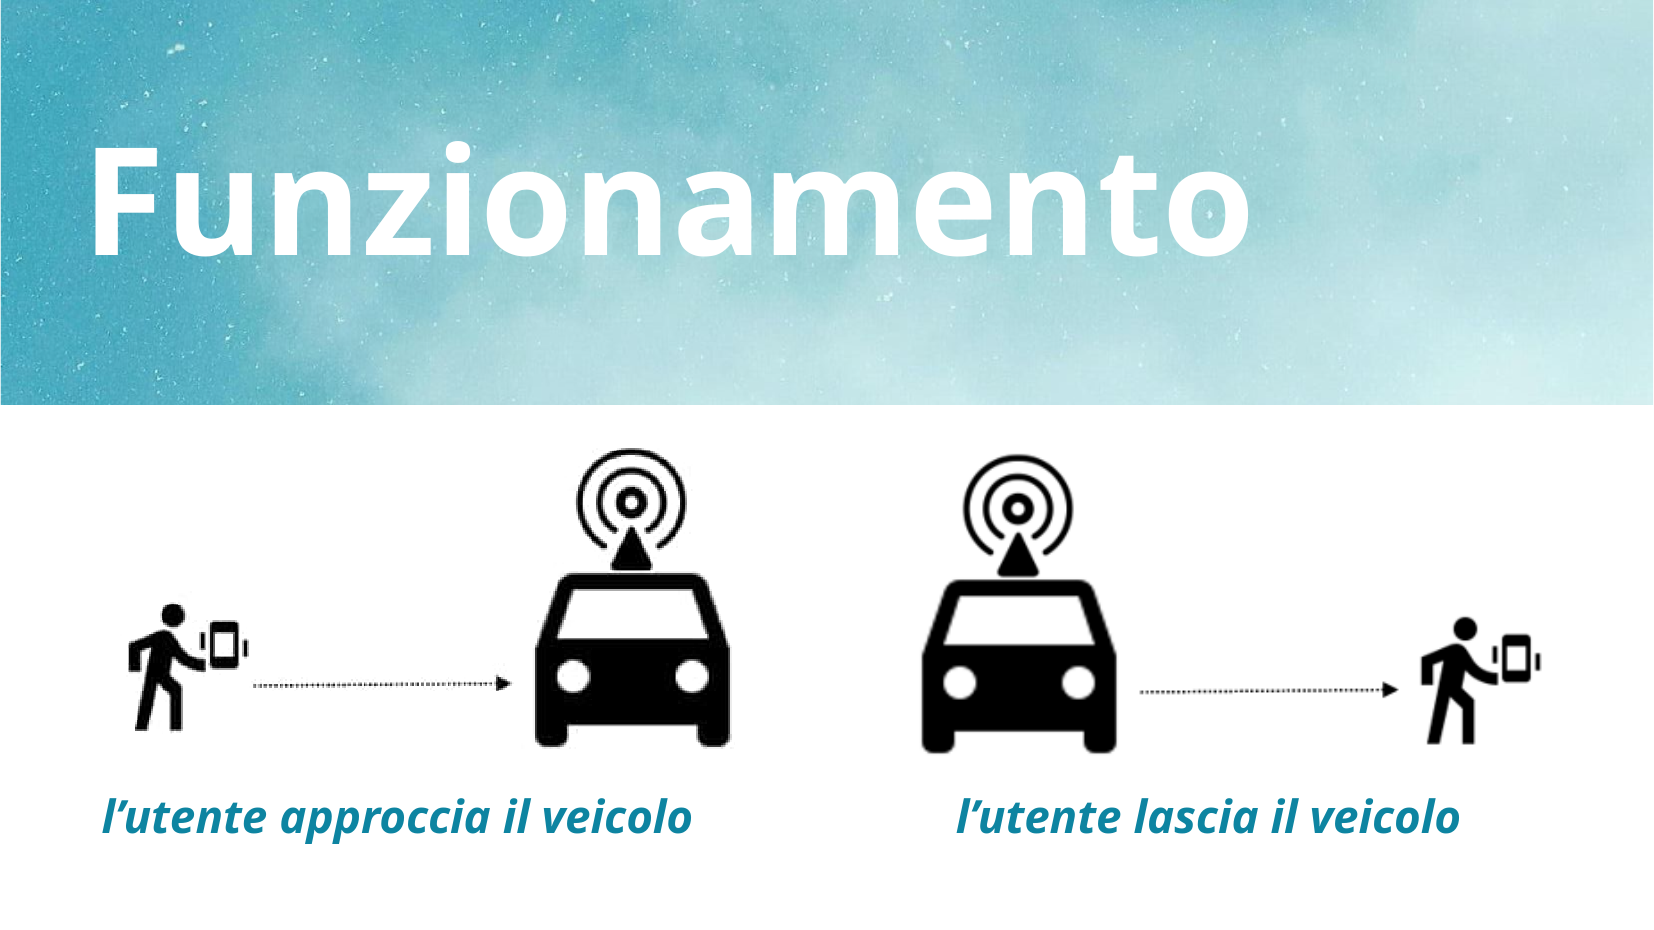

# Funzionamento
l’utente approccia il veicolo
l’utente lascia il veicolo